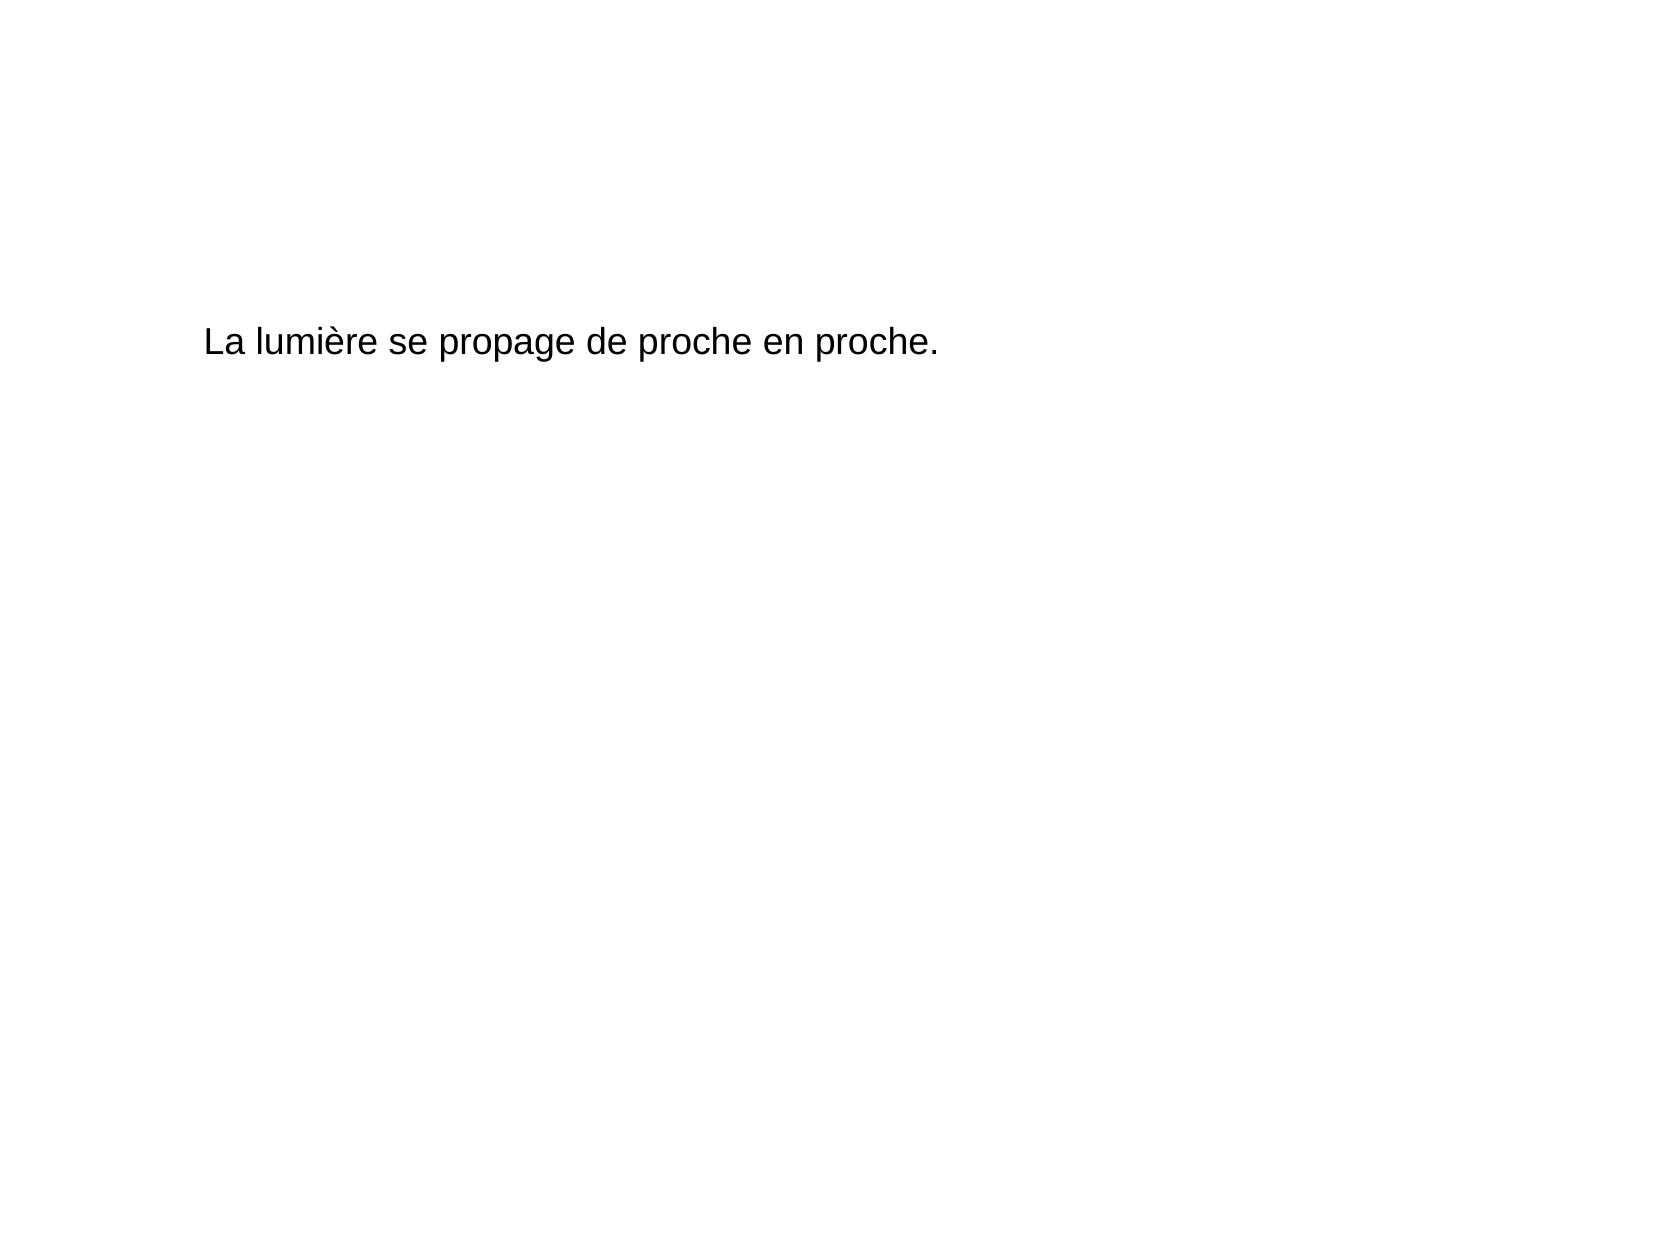

La lumière se propage de proche en proche.